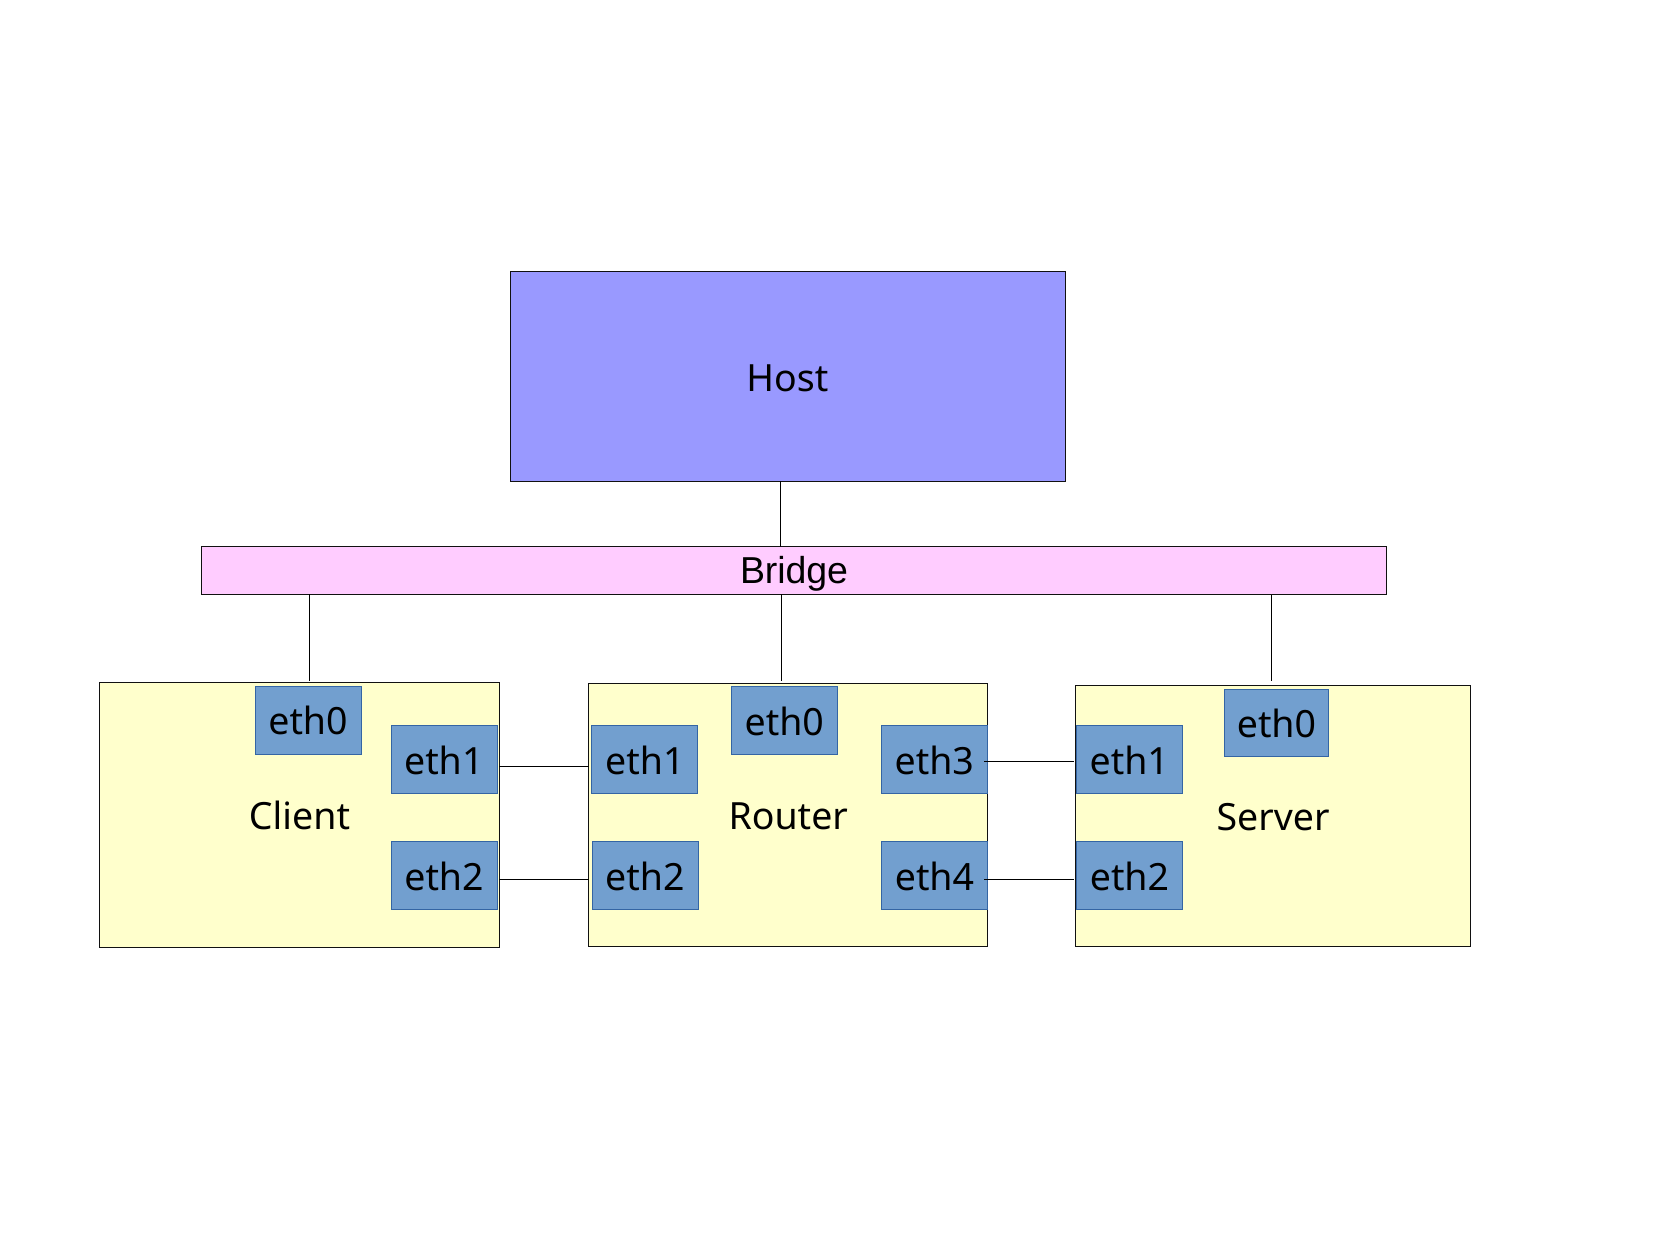

Host
Bridge
Client
Client
Router
Client
Server
Client
eth0
eth0
eth0
eth0
eth1
eth1
eth3
eth1
eth0
eth0
eth2
eth2
eth4
eth2